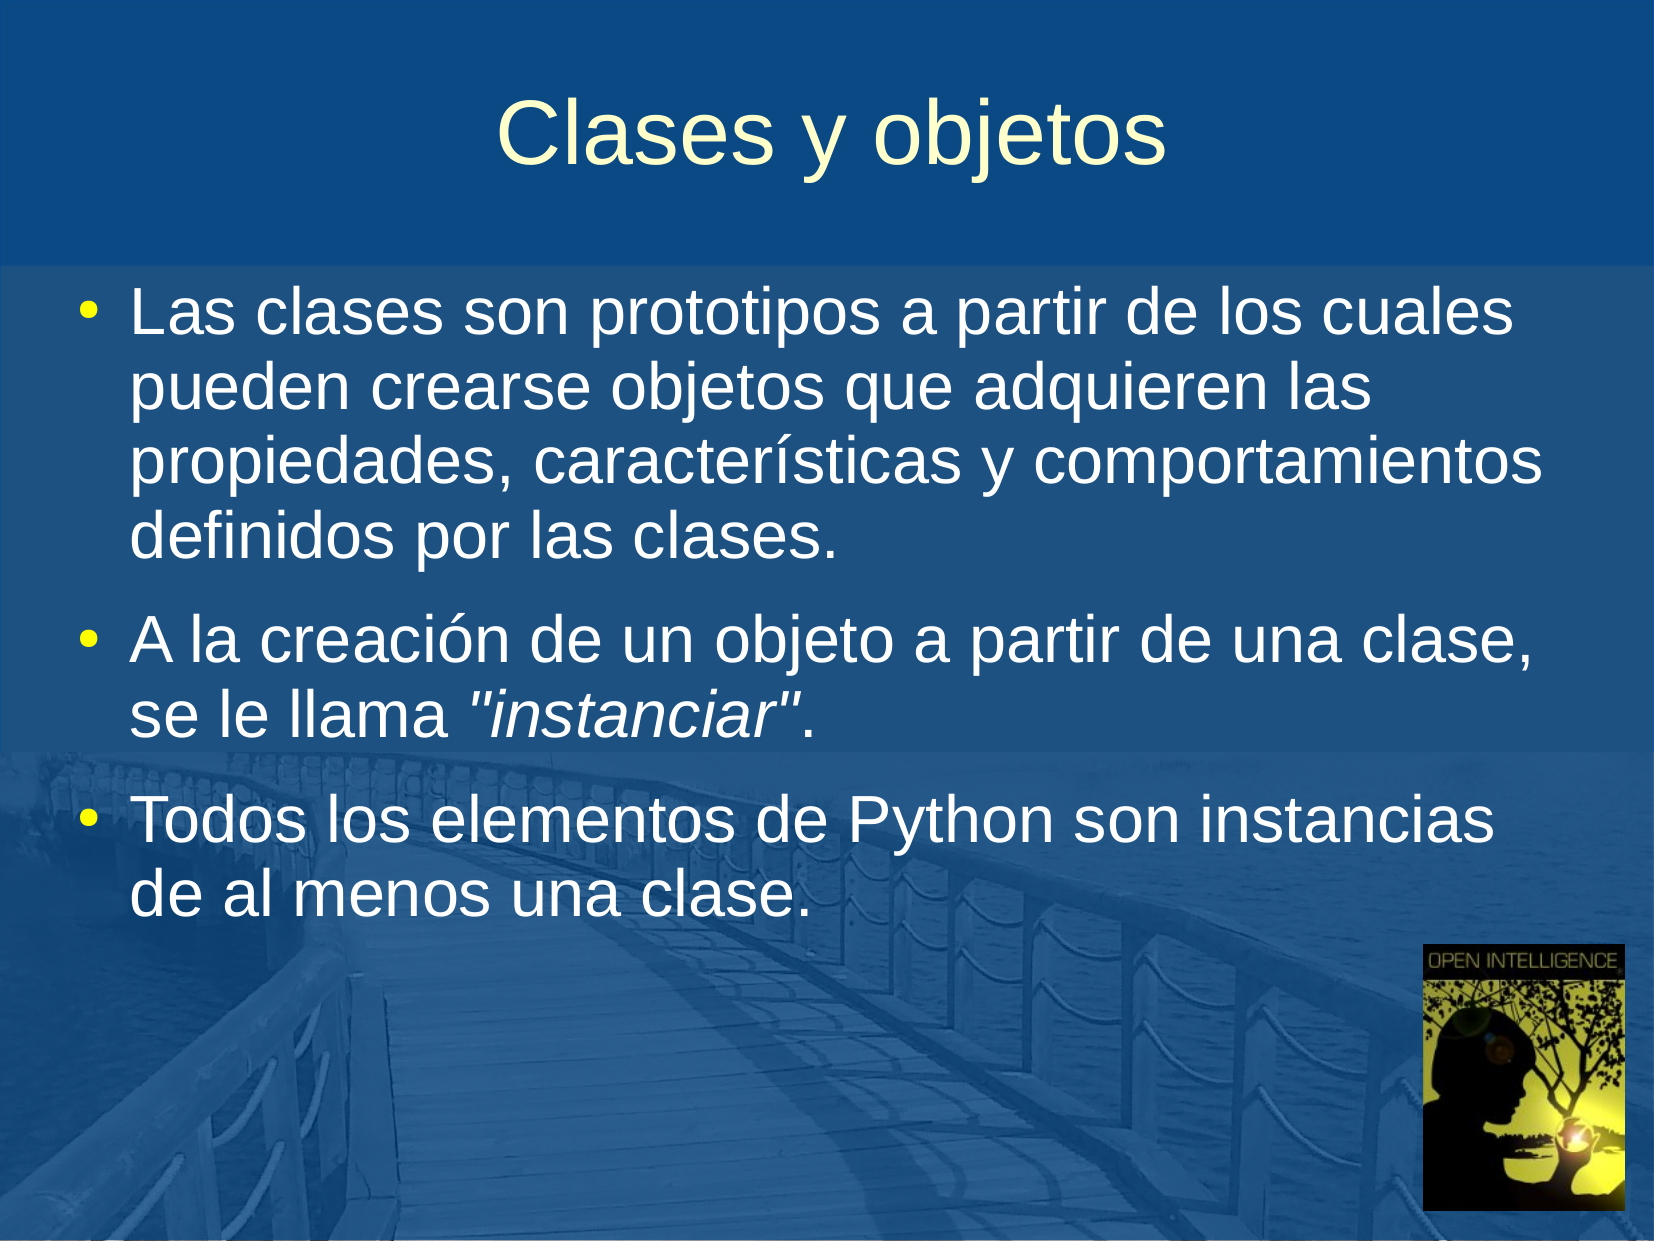

# Clases y objetos
Las clases son prototipos a partir de los cuales pueden crearse objetos que adquieren las propiedades, características y comportamientos definidos por las clases.
A la creación de un objeto a partir de una clase, se le llama "instanciar".
Todos los elementos de Python son instancias de al menos una clase.